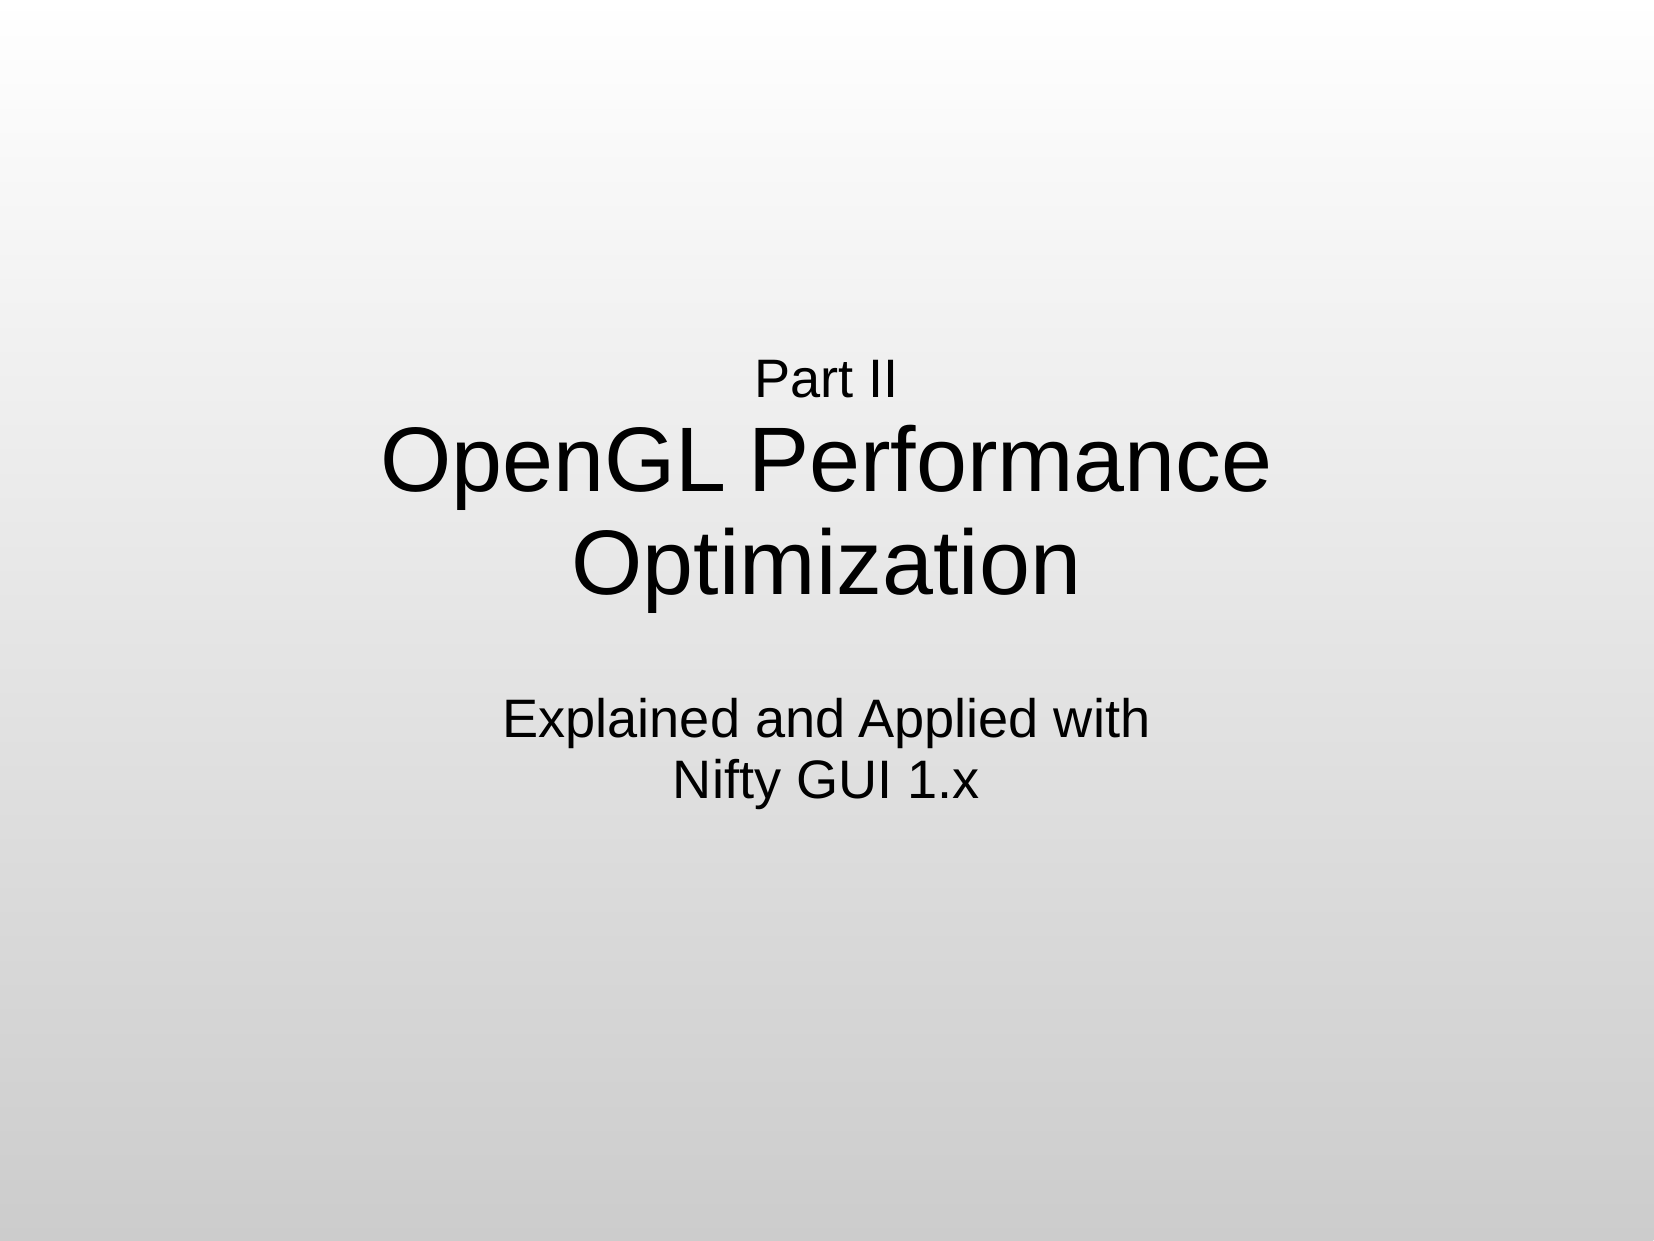

# Part II
OpenGL Performance
Optimization
Explained and Applied with
Nifty GUI 1.x